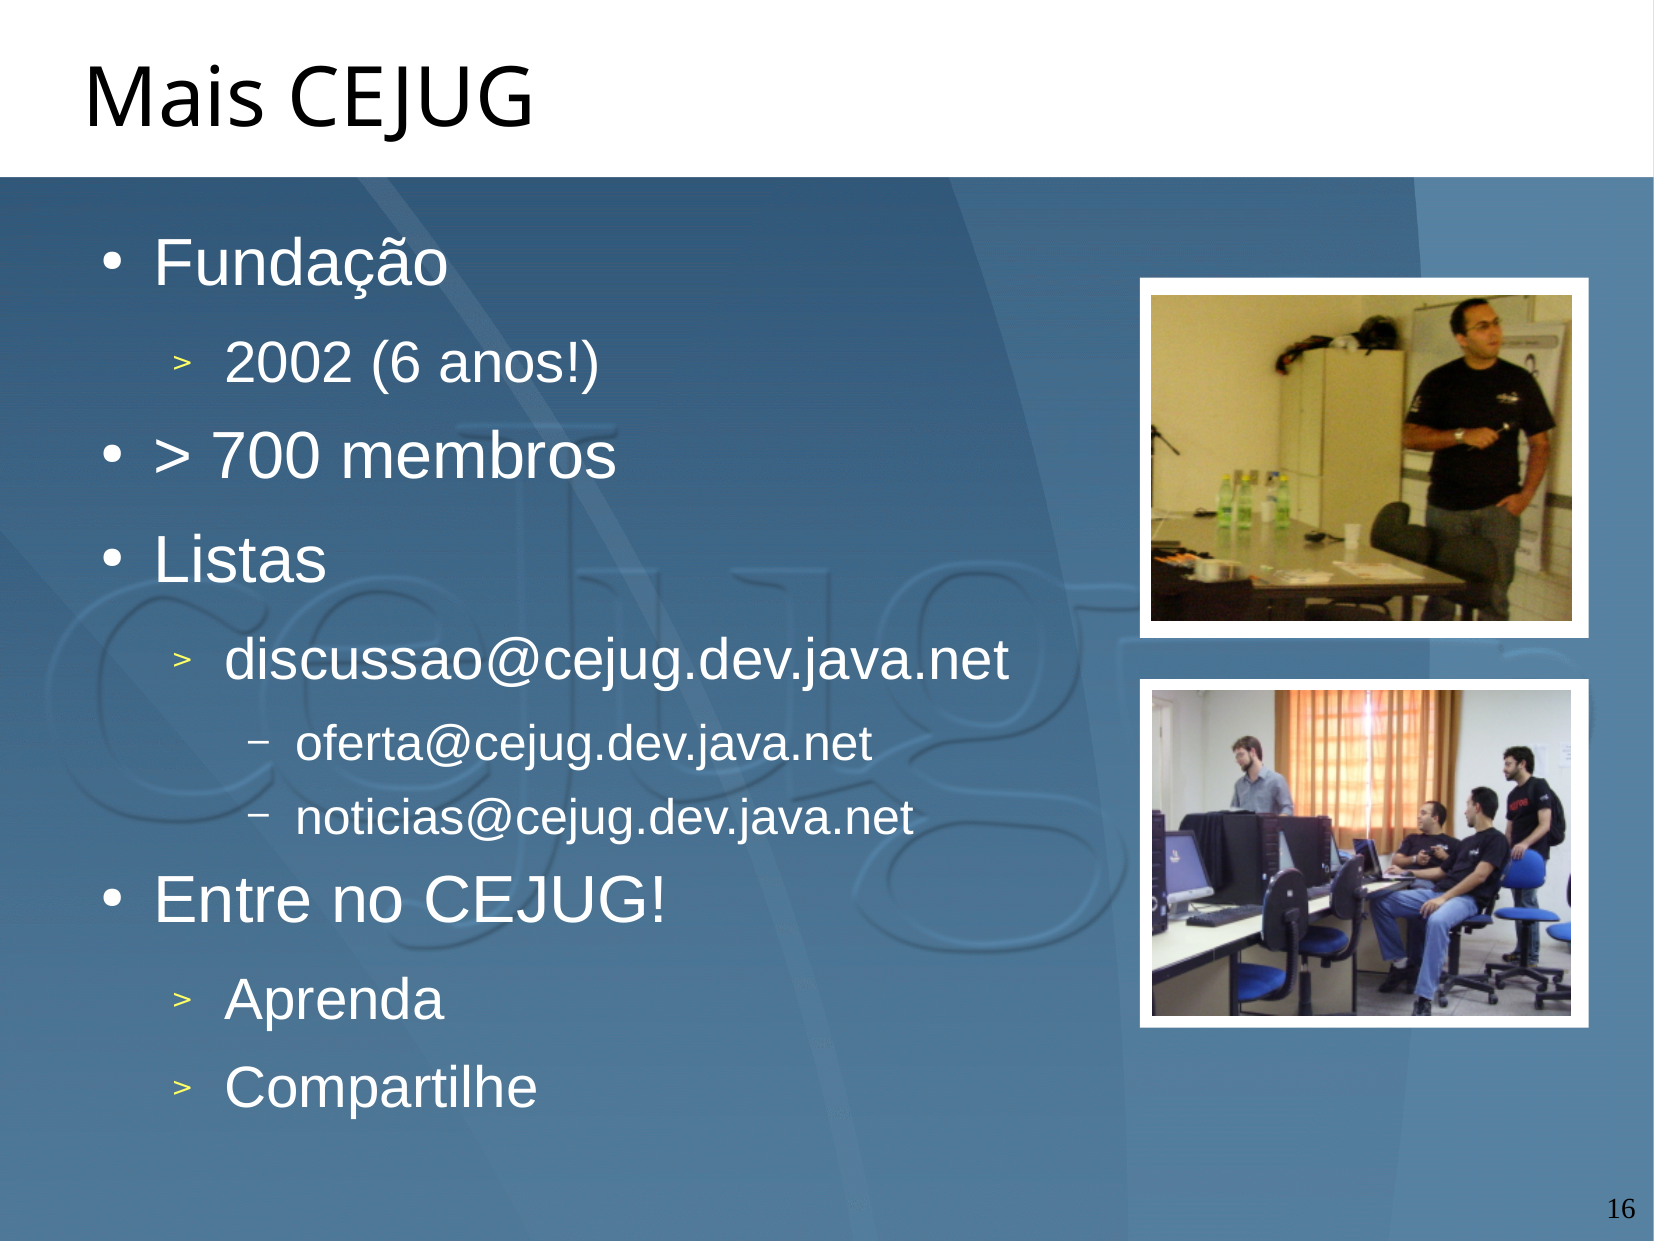

# Mais CEJUG
Fundação
2002 (6 anos!)
> 700 membros
Listas
discussao@cejug.dev.java.net
oferta@cejug.dev.java.net
noticias@cejug.dev.java.net
Entre no CEJUG!
Aprenda
Compartilhe
16